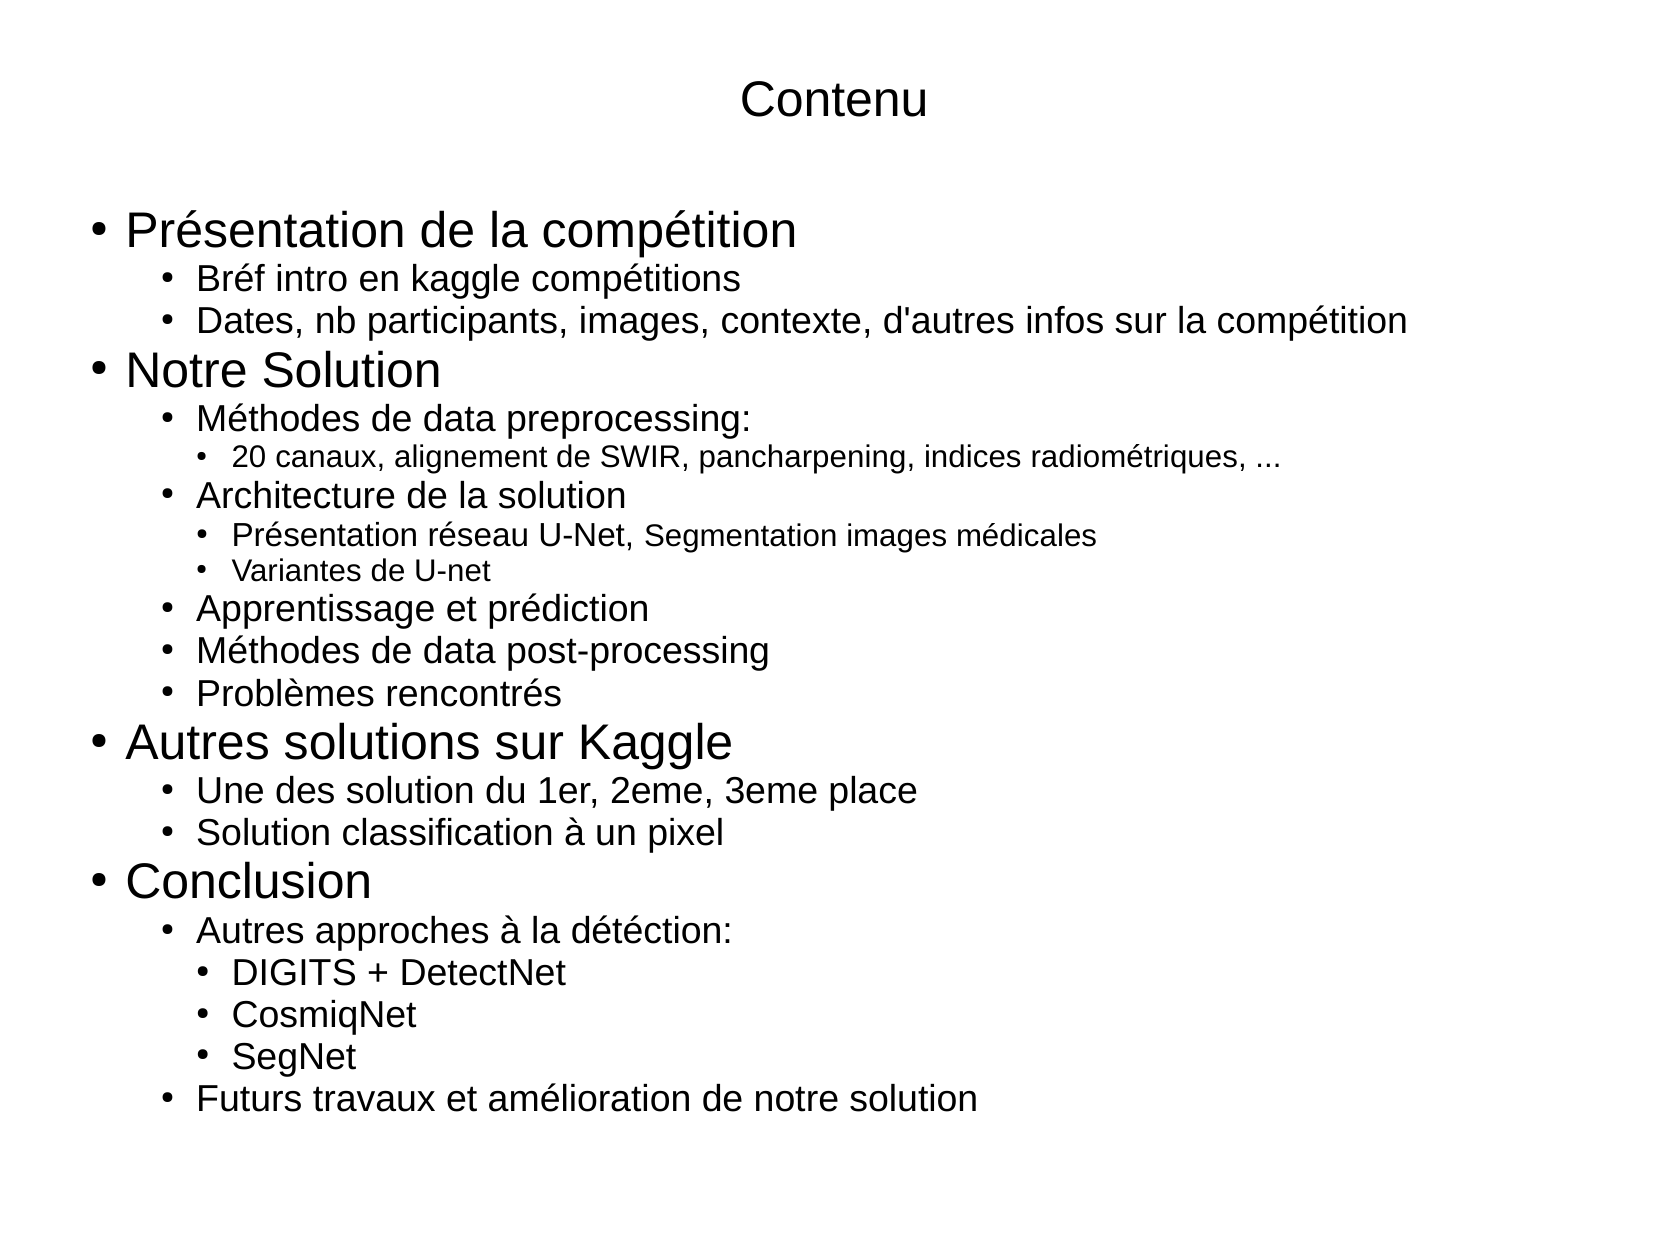

# Contenu
Présentation de la compétition
Bréf intro en kaggle compétitions
Dates, nb participants, images, contexte, d'autres infos sur la compétition
Notre Solution
Méthodes de data preprocessing:
20 canaux, alignement de SWIR, pancharpening, indices radiométriques, ...
Architecture de la solution
Présentation réseau U-Net, Segmentation images médicales
Variantes de U-net
Apprentissage et prédiction
Méthodes de data post-processing
Problèmes rencontrés
Autres solutions sur Kaggle
Une des solution du 1er, 2eme, 3eme place
Solution classification à un pixel
Conclusion
Autres approches à la détéction:
DIGITS + DetectNet
CosmiqNet
SegNet
Futurs travaux et amélioration de notre solution